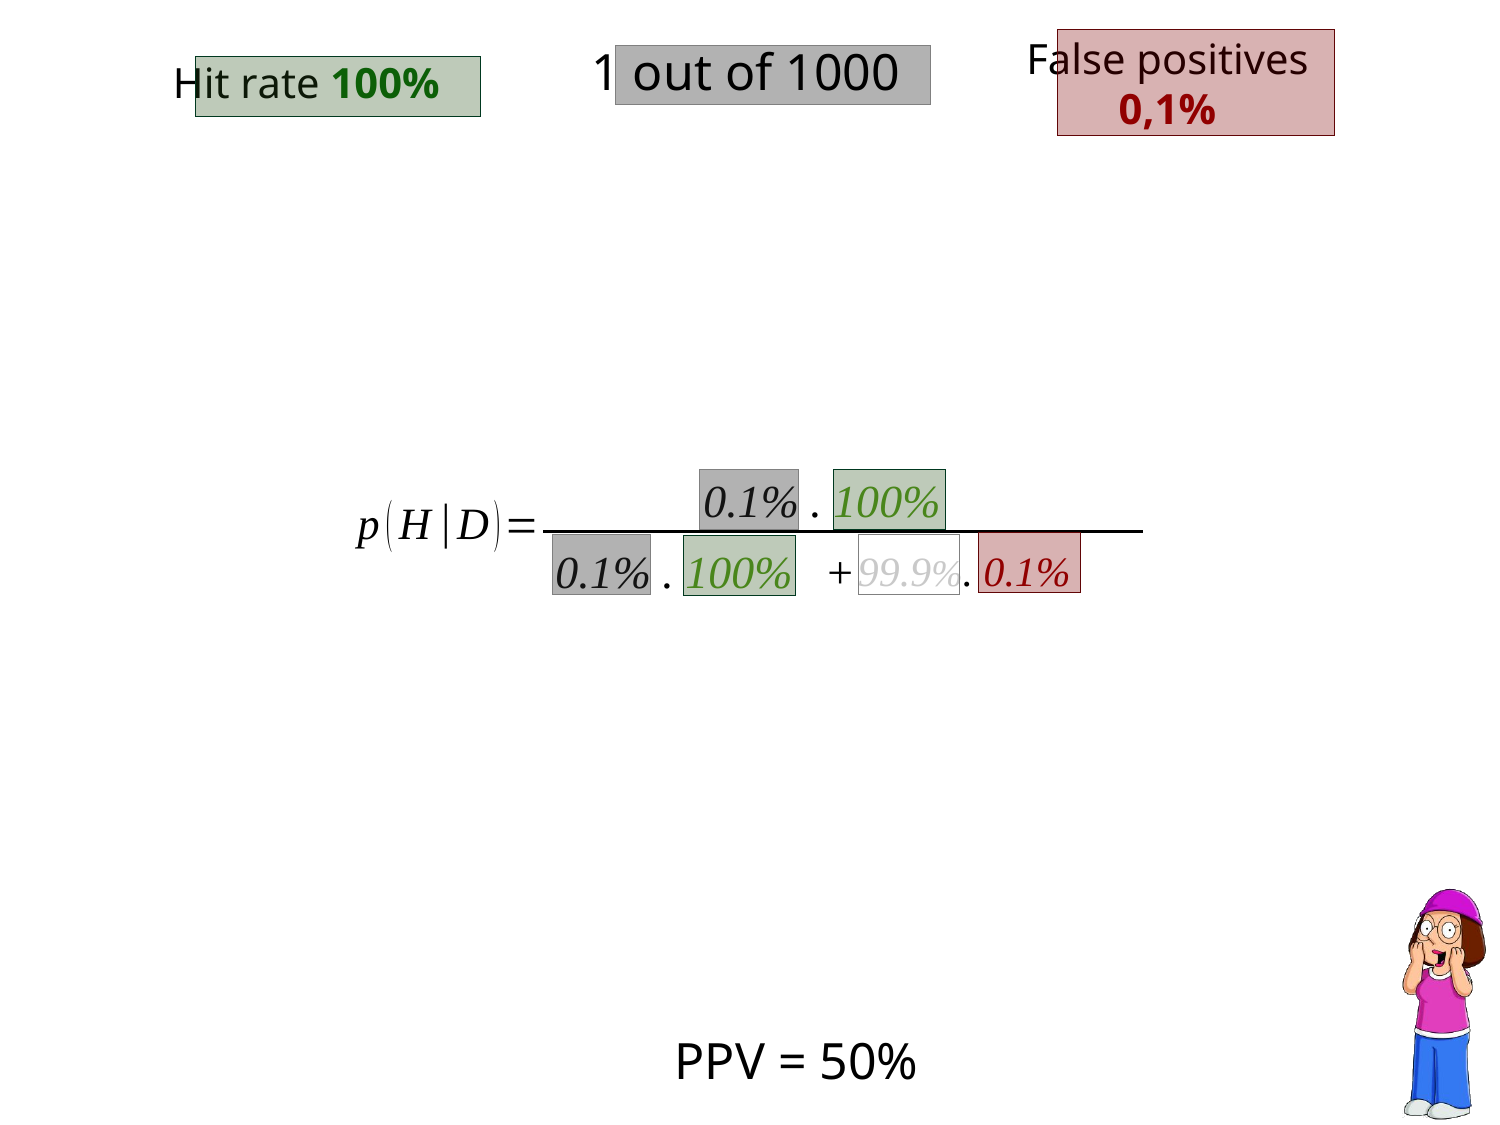

False positives
0,1%
Hit rate 100%
1 out of 1000
0.1% . 100%
 0.1% . 100%
+
99.9%. 0.1%
PPV = 50%